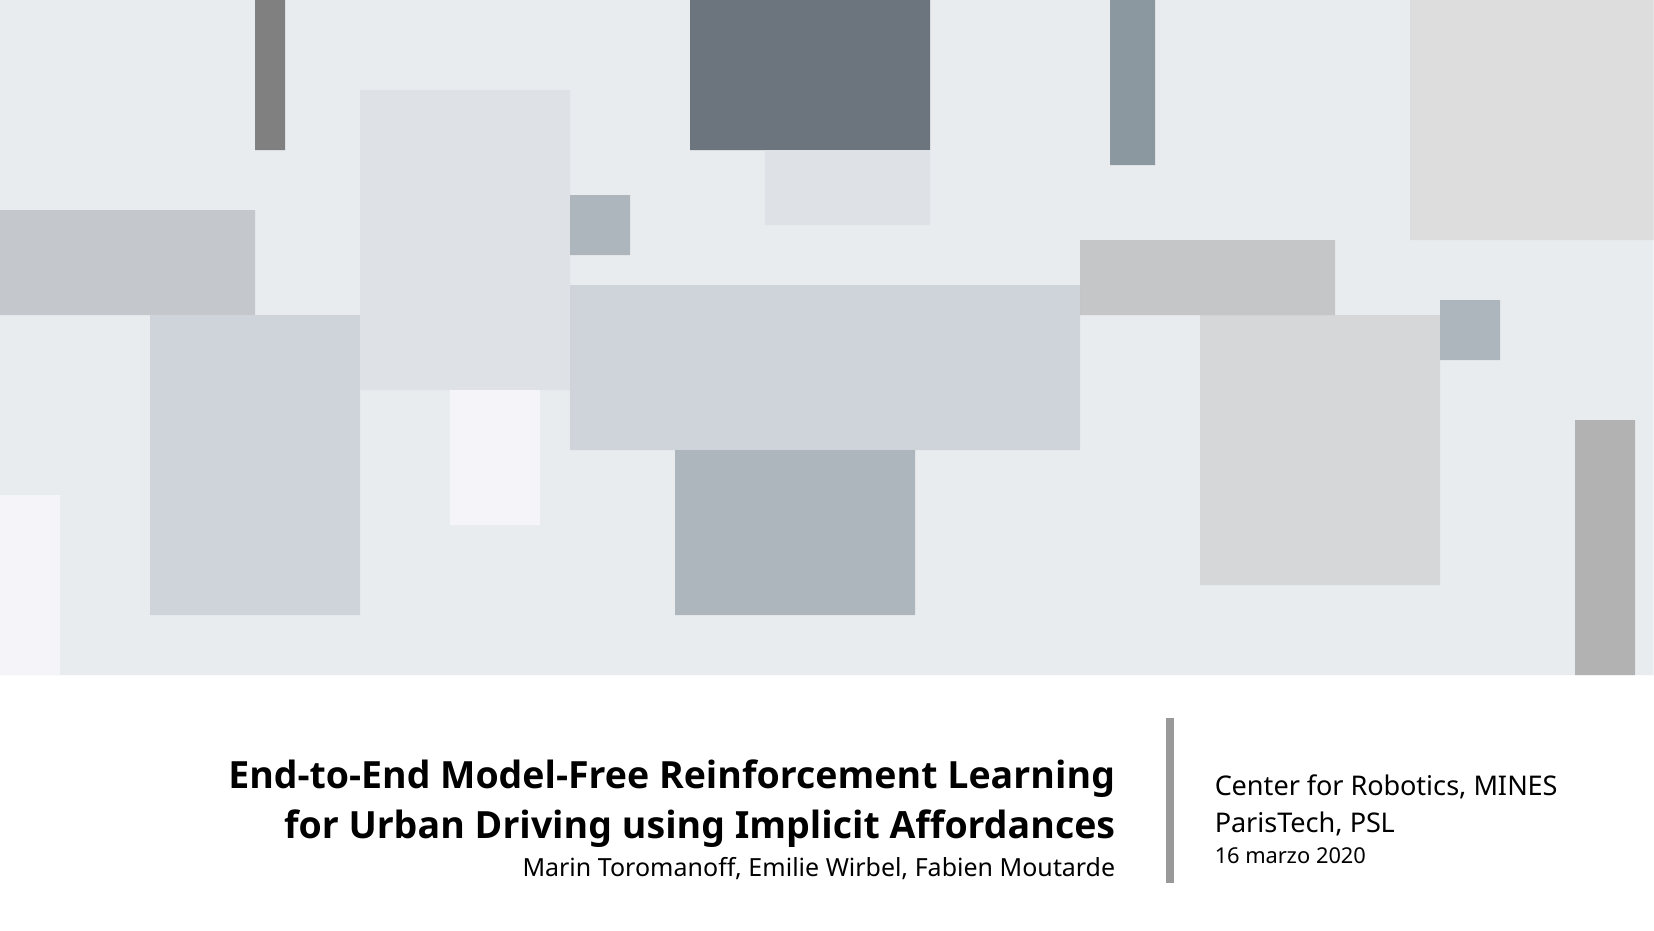

End-to-End Model-Free Reinforcement Learning
for Urban Driving using Implicit Affordances
Marin Toromanoff, Emilie Wirbel, Fabien Moutarde
Center for Robotics, MINES ParisTech, PSL
16 marzo 2020